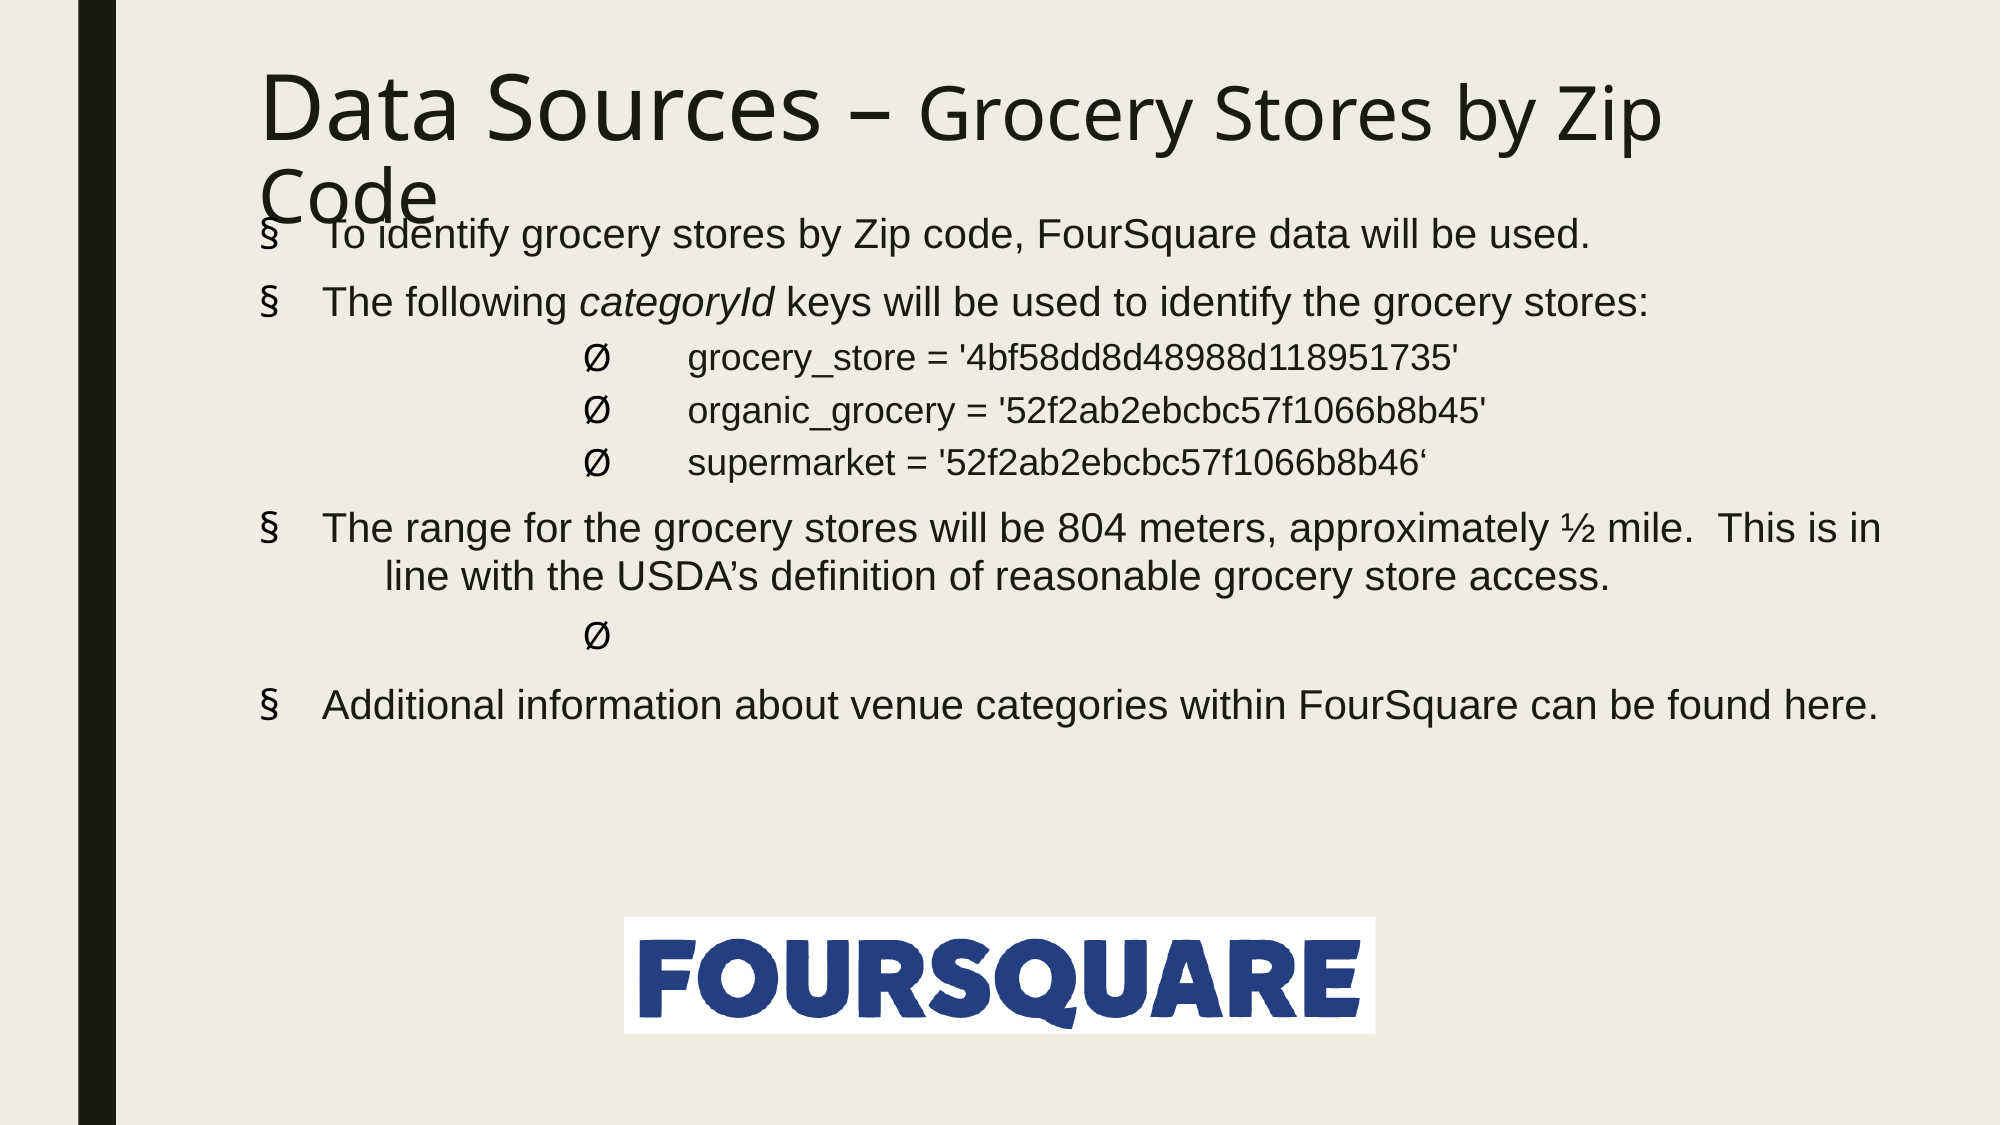

# Data Sources – Grocery Stores by Zip Code
To identify grocery stores by Zip code, FourSquare data will be used.
The following categoryId keys will be used to identify the grocery stores:
 grocery_store = '4bf58dd8d48988d118951735'
 organic_grocery = '52f2ab2ebcbc57f1066b8b45'
 supermarket = '52f2ab2ebcbc57f1066b8b46‘
The range for the grocery stores will be 804 meters, approximately ½ mile. This is in line with the USDA’s definition of reasonable grocery store access.
Additional information about venue categories within FourSquare can be found here.